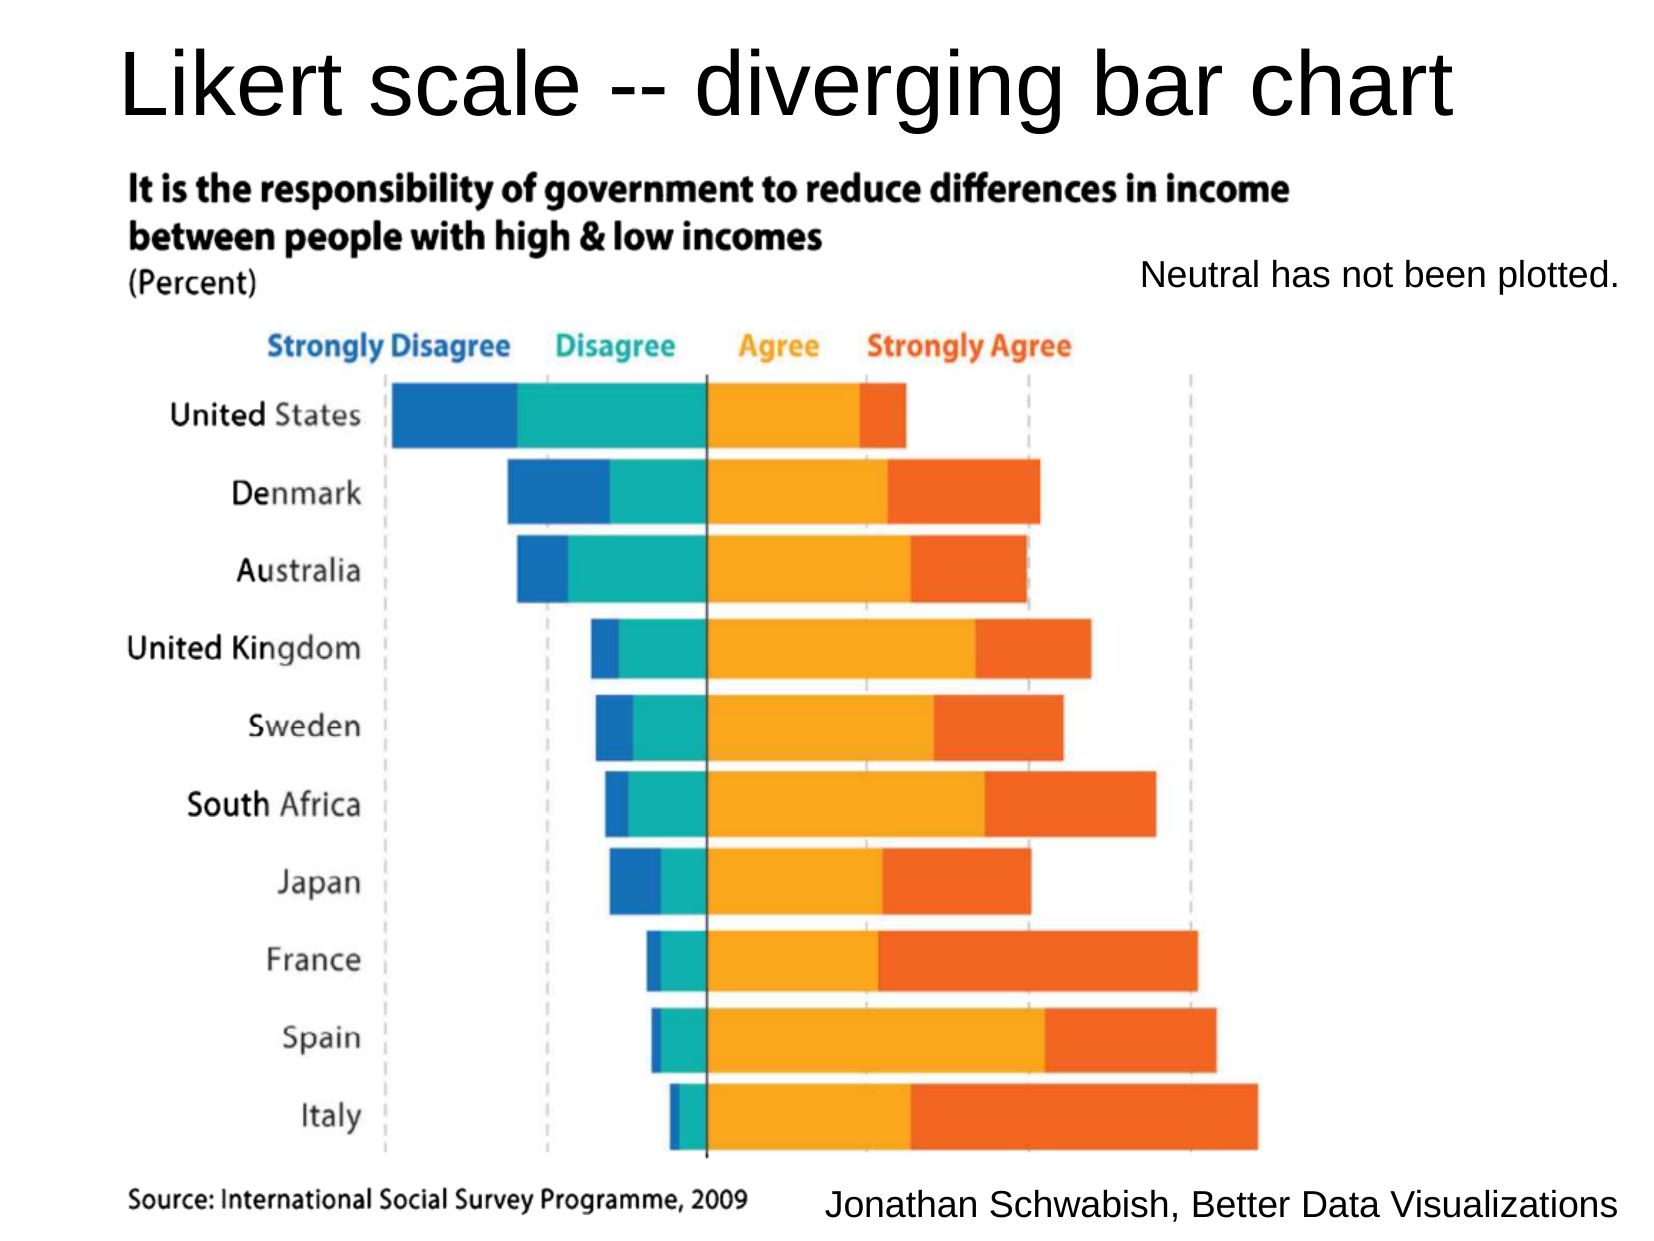

Likert scale -- diverging bar chart
Neutral has not been plotted.
Jonathan Schwabish, Better Data Visualizations